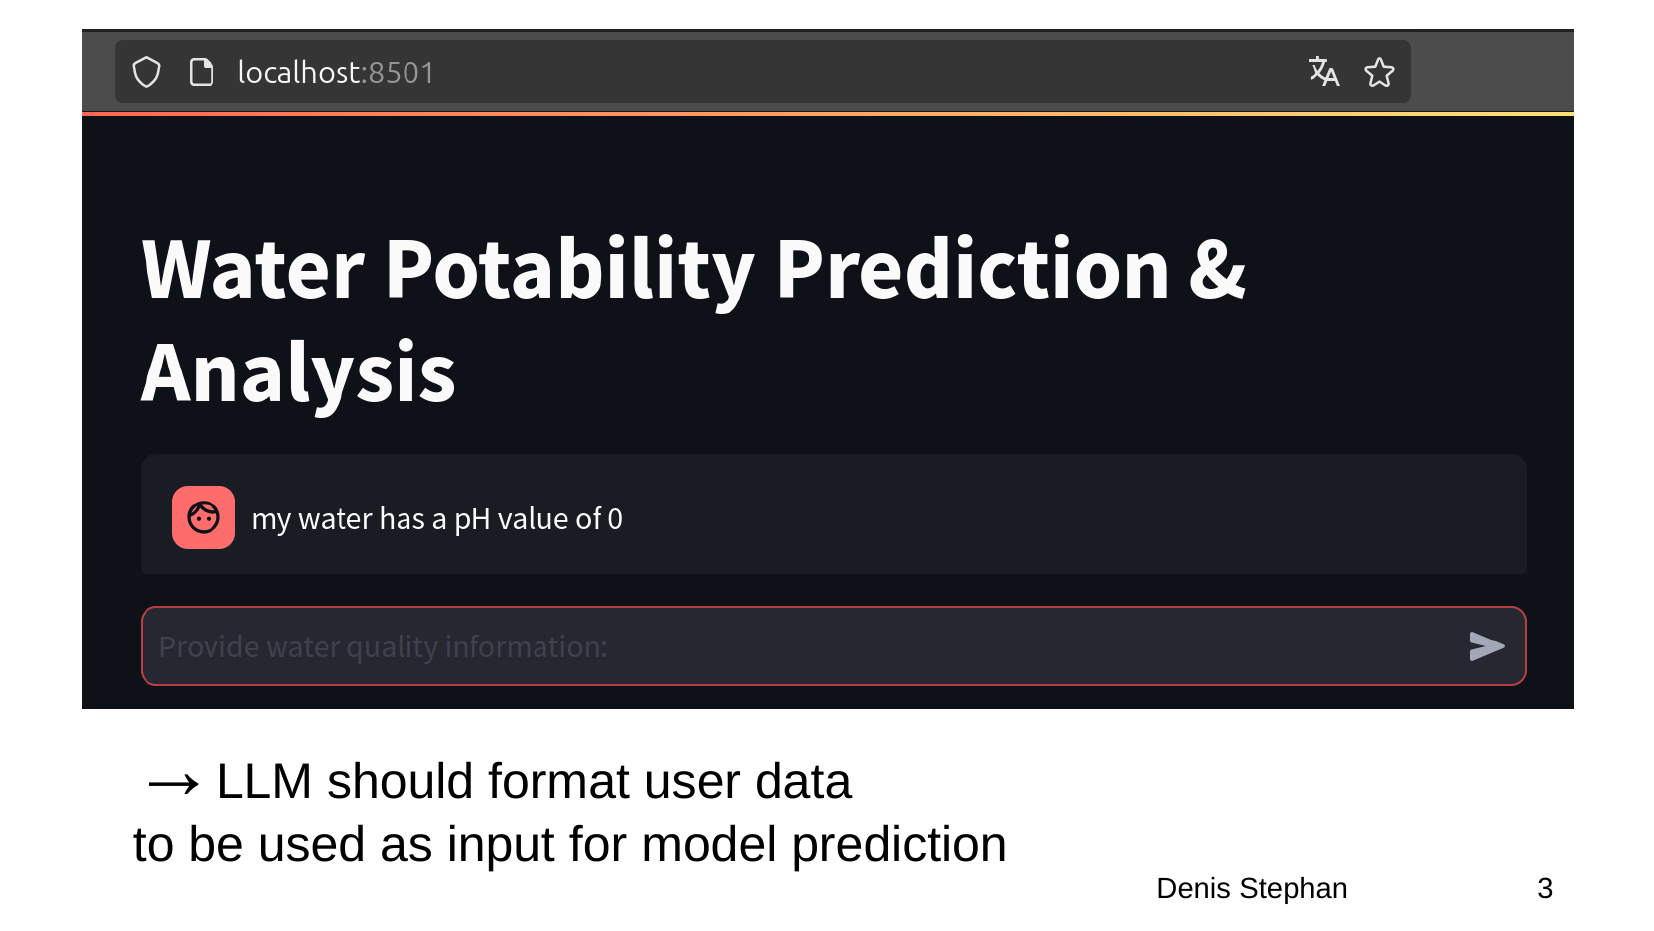

→LLM should format user data
to be used as input for model prediction
Denis Stephan 3